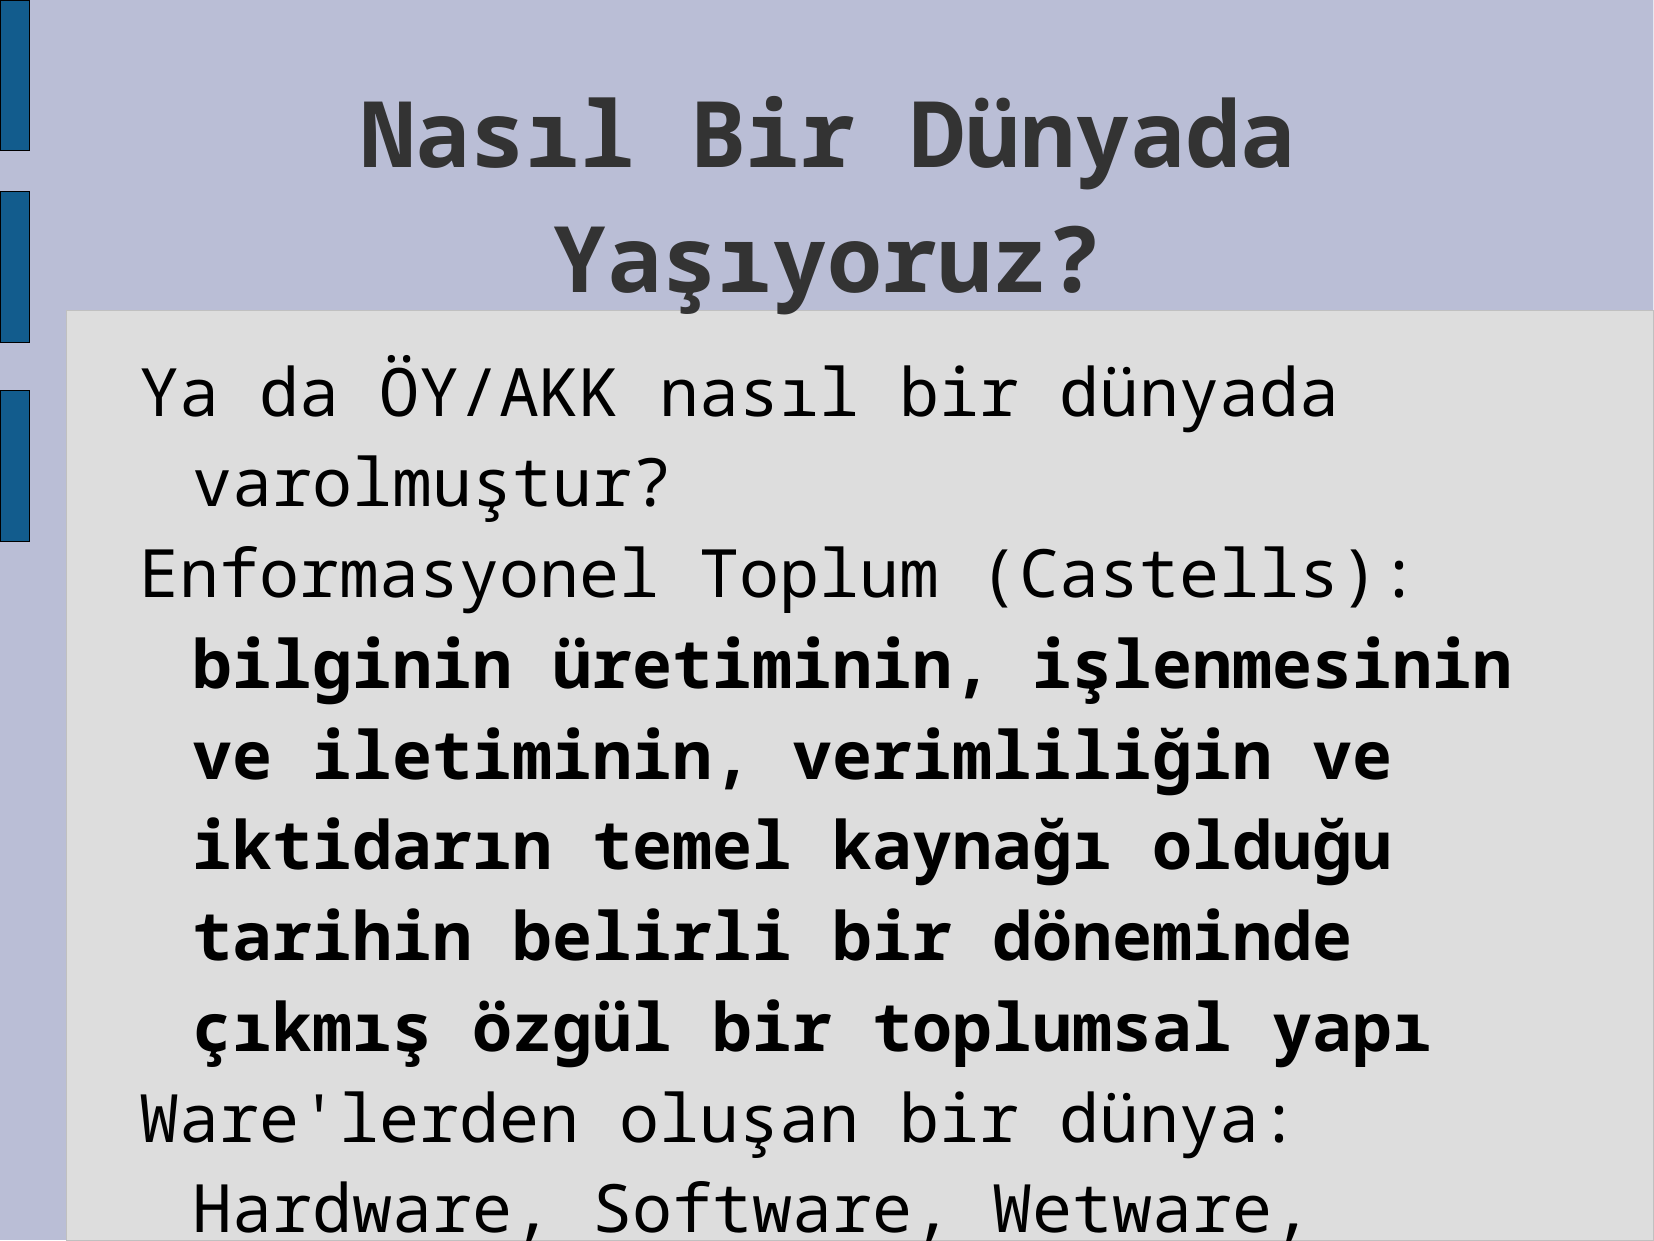

# Nasıl Bir Dünyada Yaşıyoruz?
Ya da ÖY/AKK nasıl bir dünyada varolmuştur?
Enformasyonel Toplum (Castells): bilginin üretiminin, işlenmesinin ve iletiminin, verimliliğin ve iktidarın temel kaynağı olduğu tarihin belirli bir döneminde çıkmış özgül bir toplumsal yapı
Ware'lerden oluşan bir dünya: Hardware, Software, Wetware, GoogleWare, Infoware